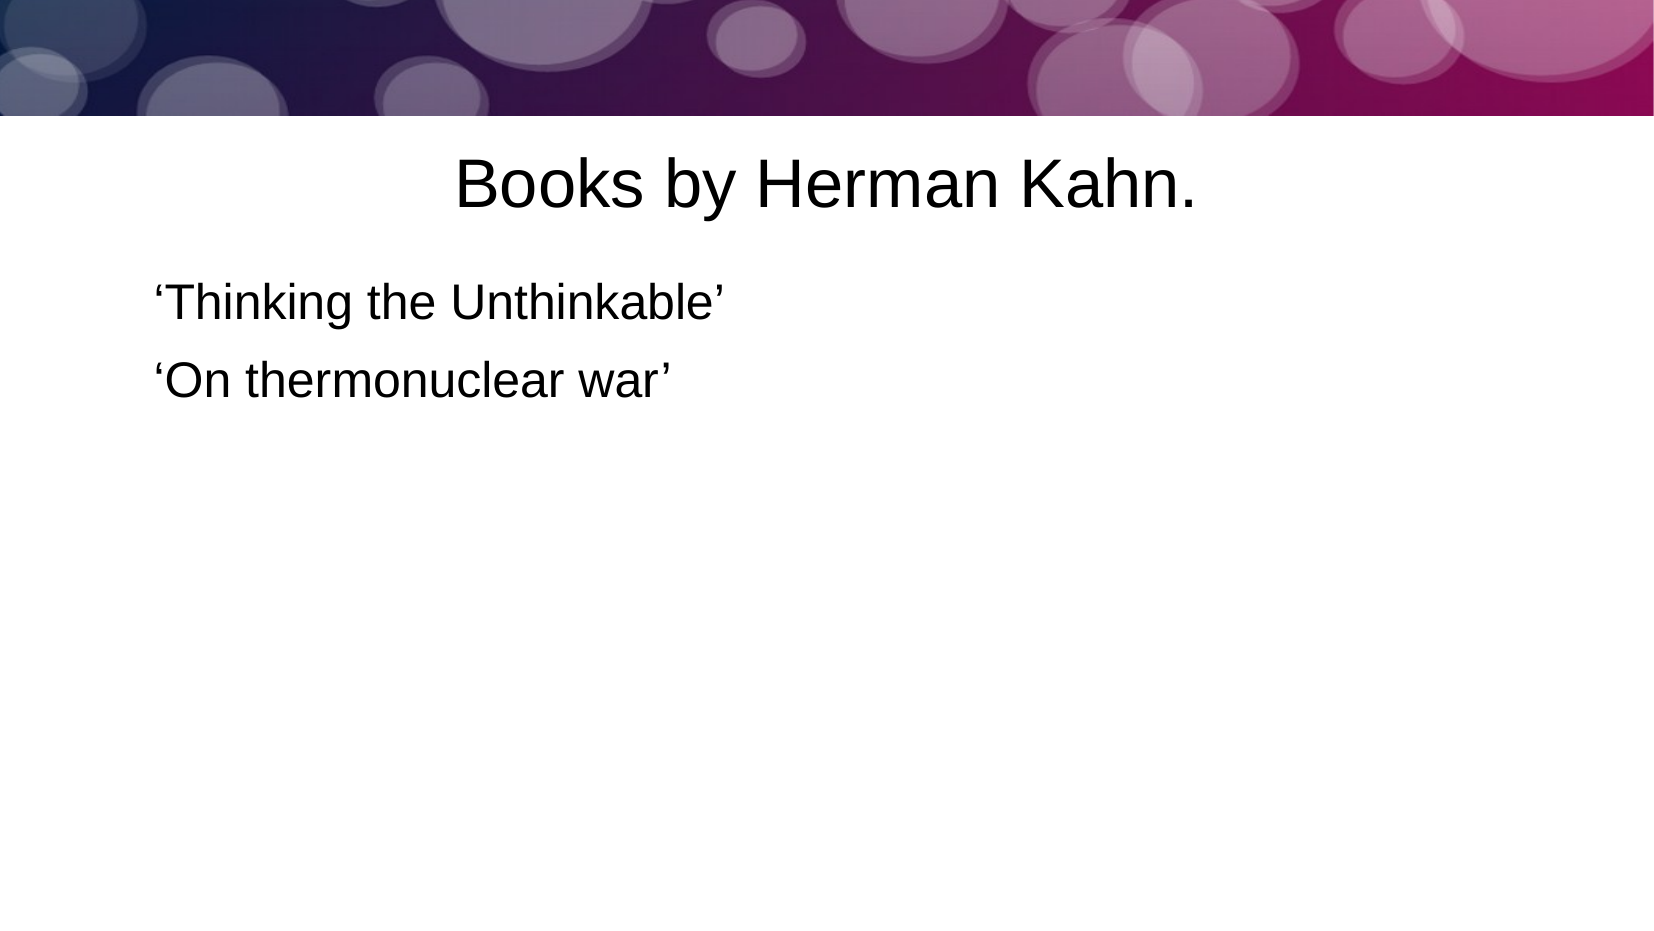

# Books by Herman Kahn.
‘Thinking the Unthinkable’
‘On thermonuclear war’